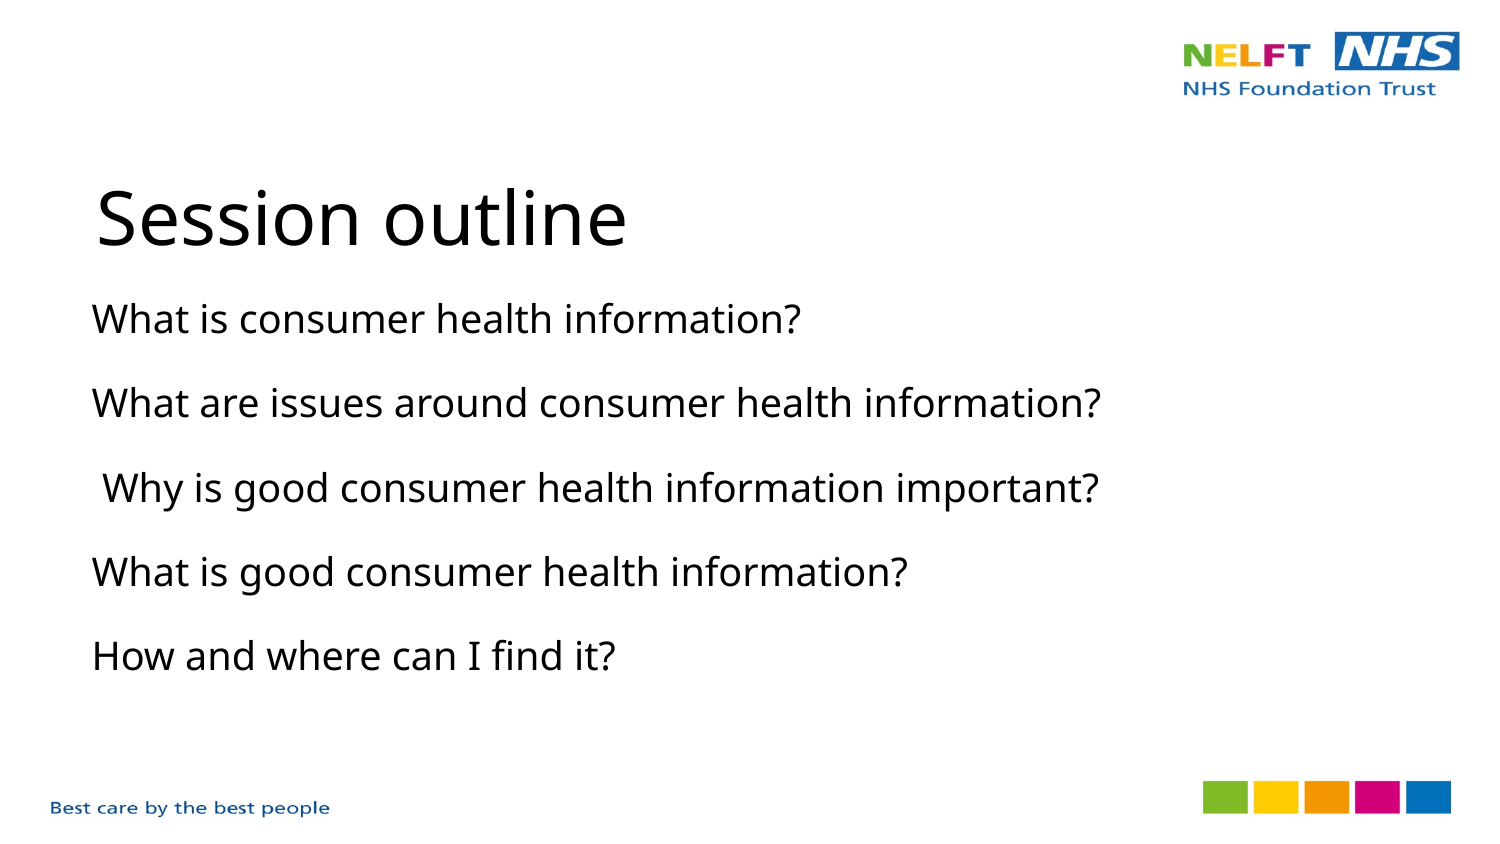

# Session outline
What is consumer health information?
What are issues around consumer health information?
 Why is good consumer health information important?
What is good consumer health information?
How and where can I find it?